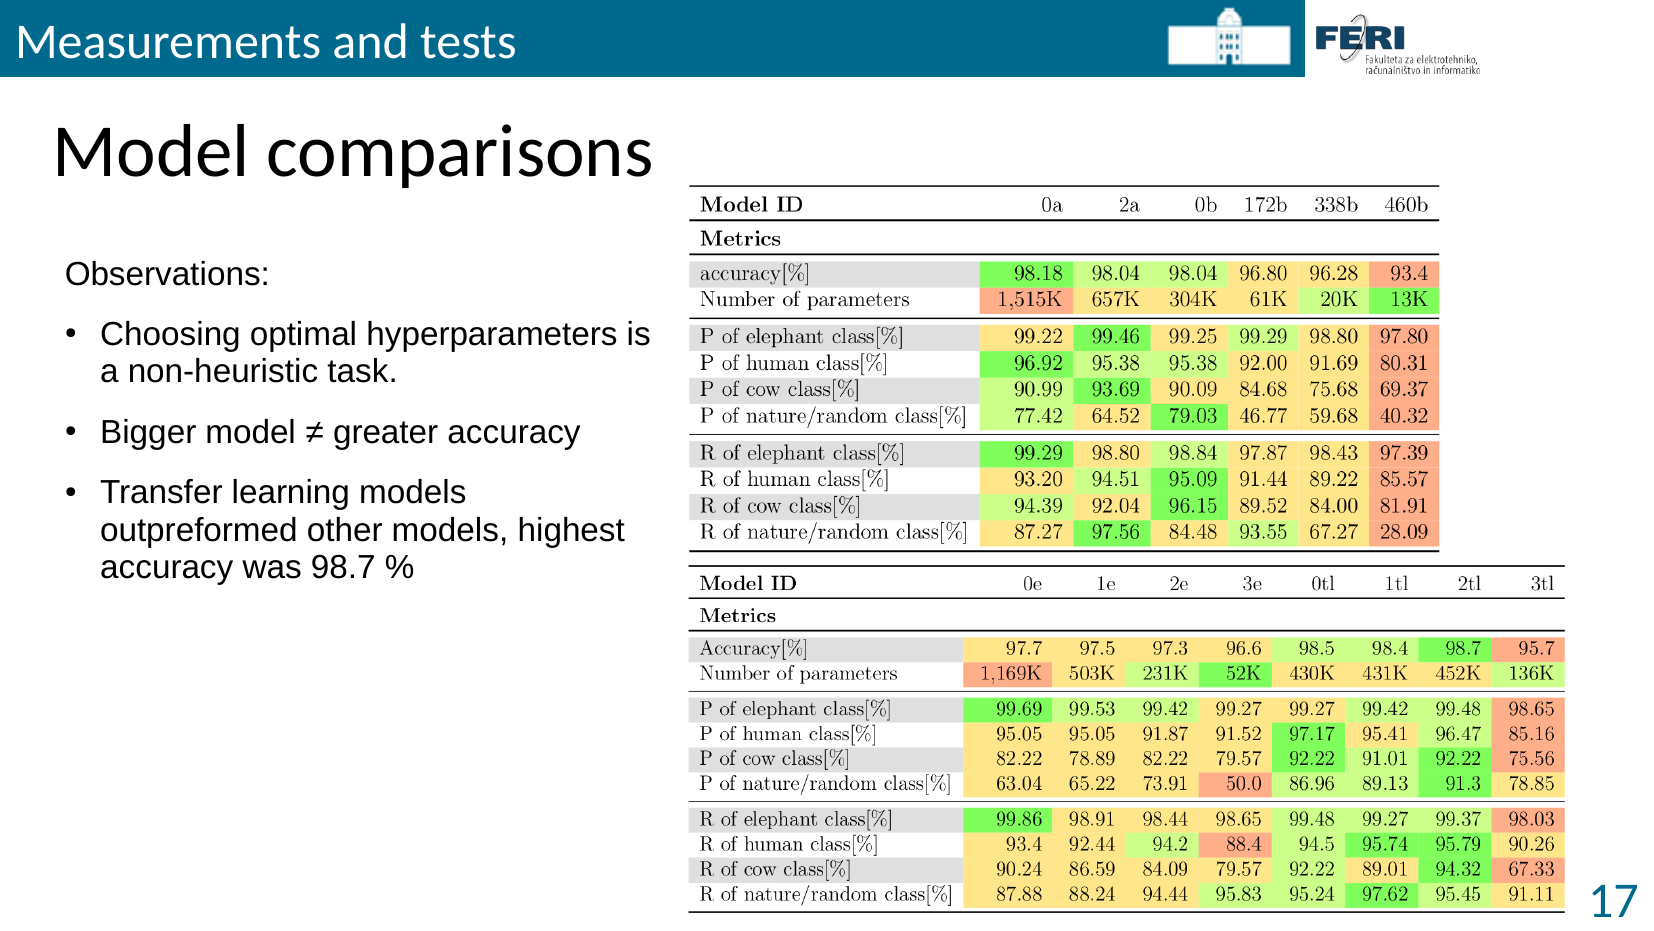

Measurements and tests
# Model comparisons
Observations:
Choosing optimal hyperparameters is a non-heuristic task.
Bigger model ≠ greater accuracy
Transfer learning models outpreformed other models, highest accuracy was 98.7 %